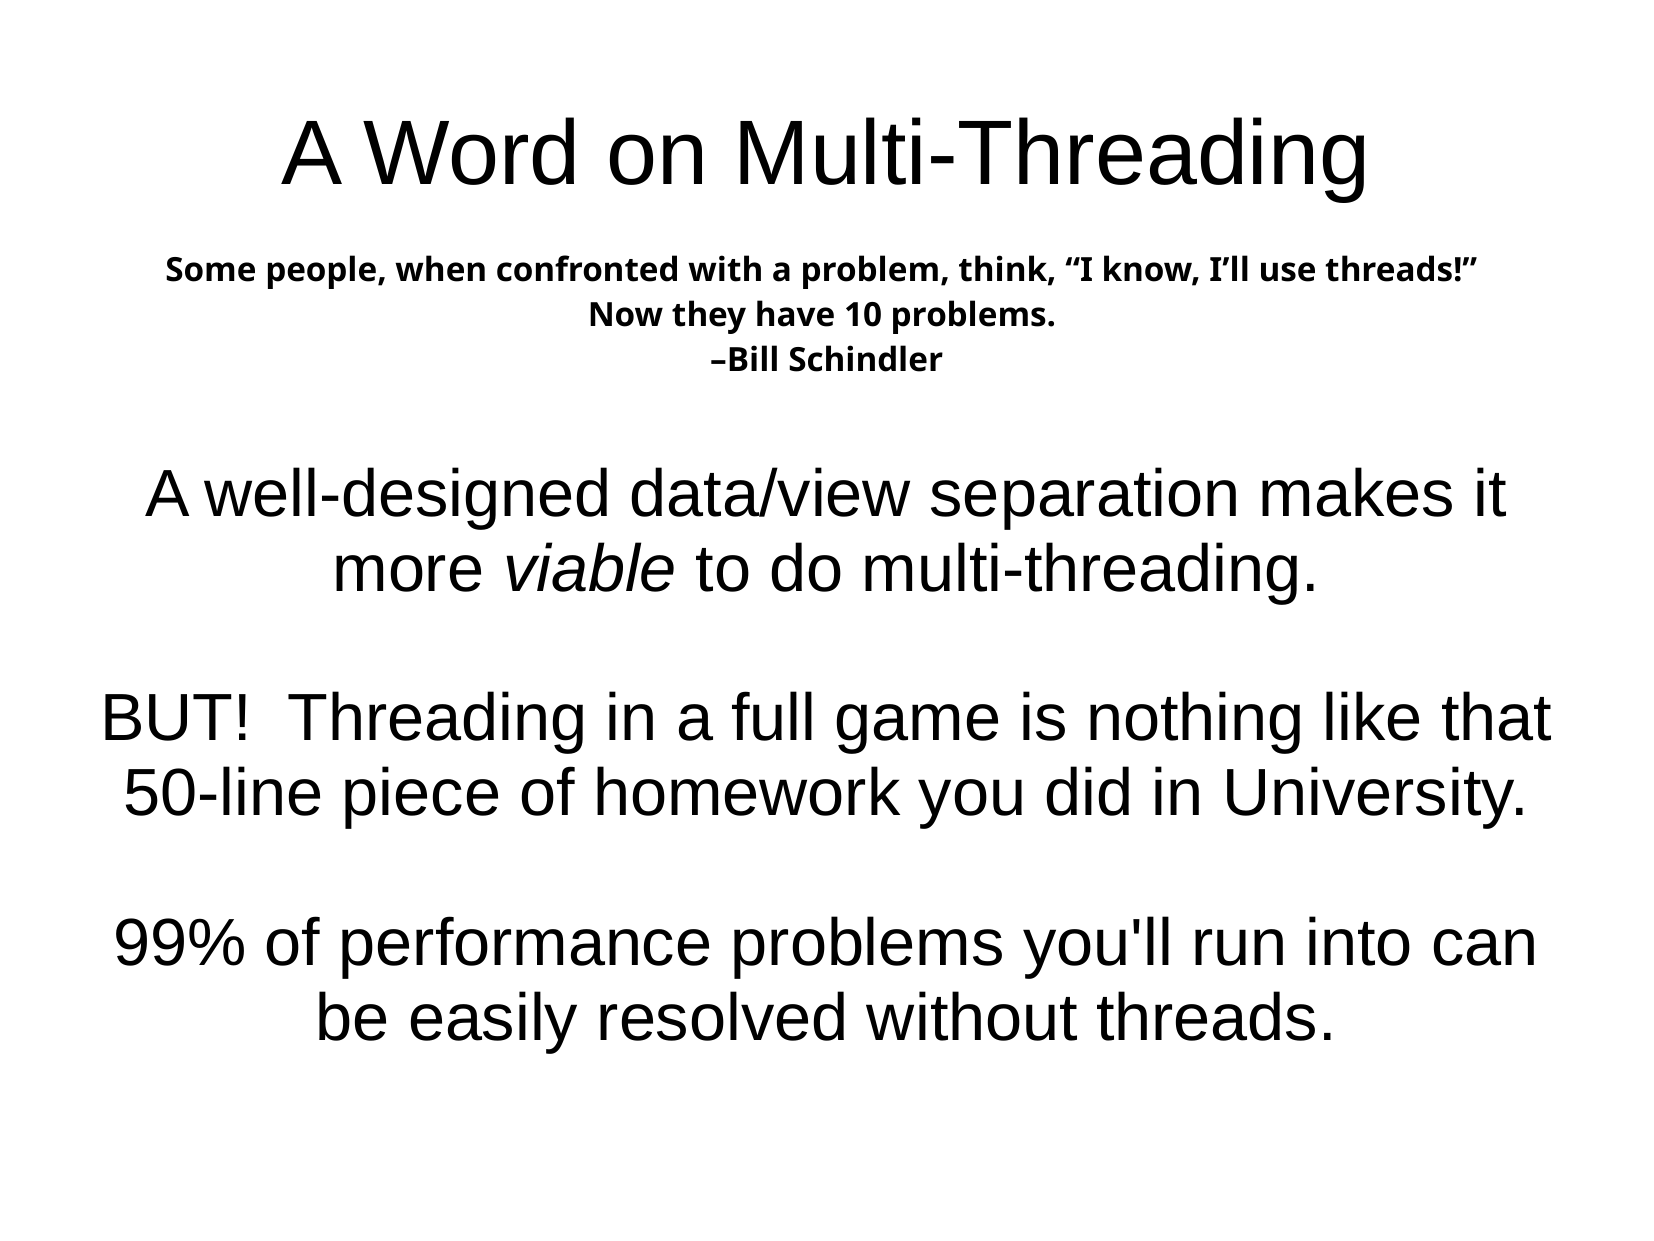

# A Word on Multi-Threading
Some people, when confronted with a problem, think, “I know, I’ll use threads!”
Now they have 10 problems.
–Bill Schindler
A well-designed data/view separation makes it more viable to do multi-threading.
BUT! Threading in a full game is nothing like that 50-line piece of homework you did in University.
99% of performance problems you'll run into can be easily resolved without threads.